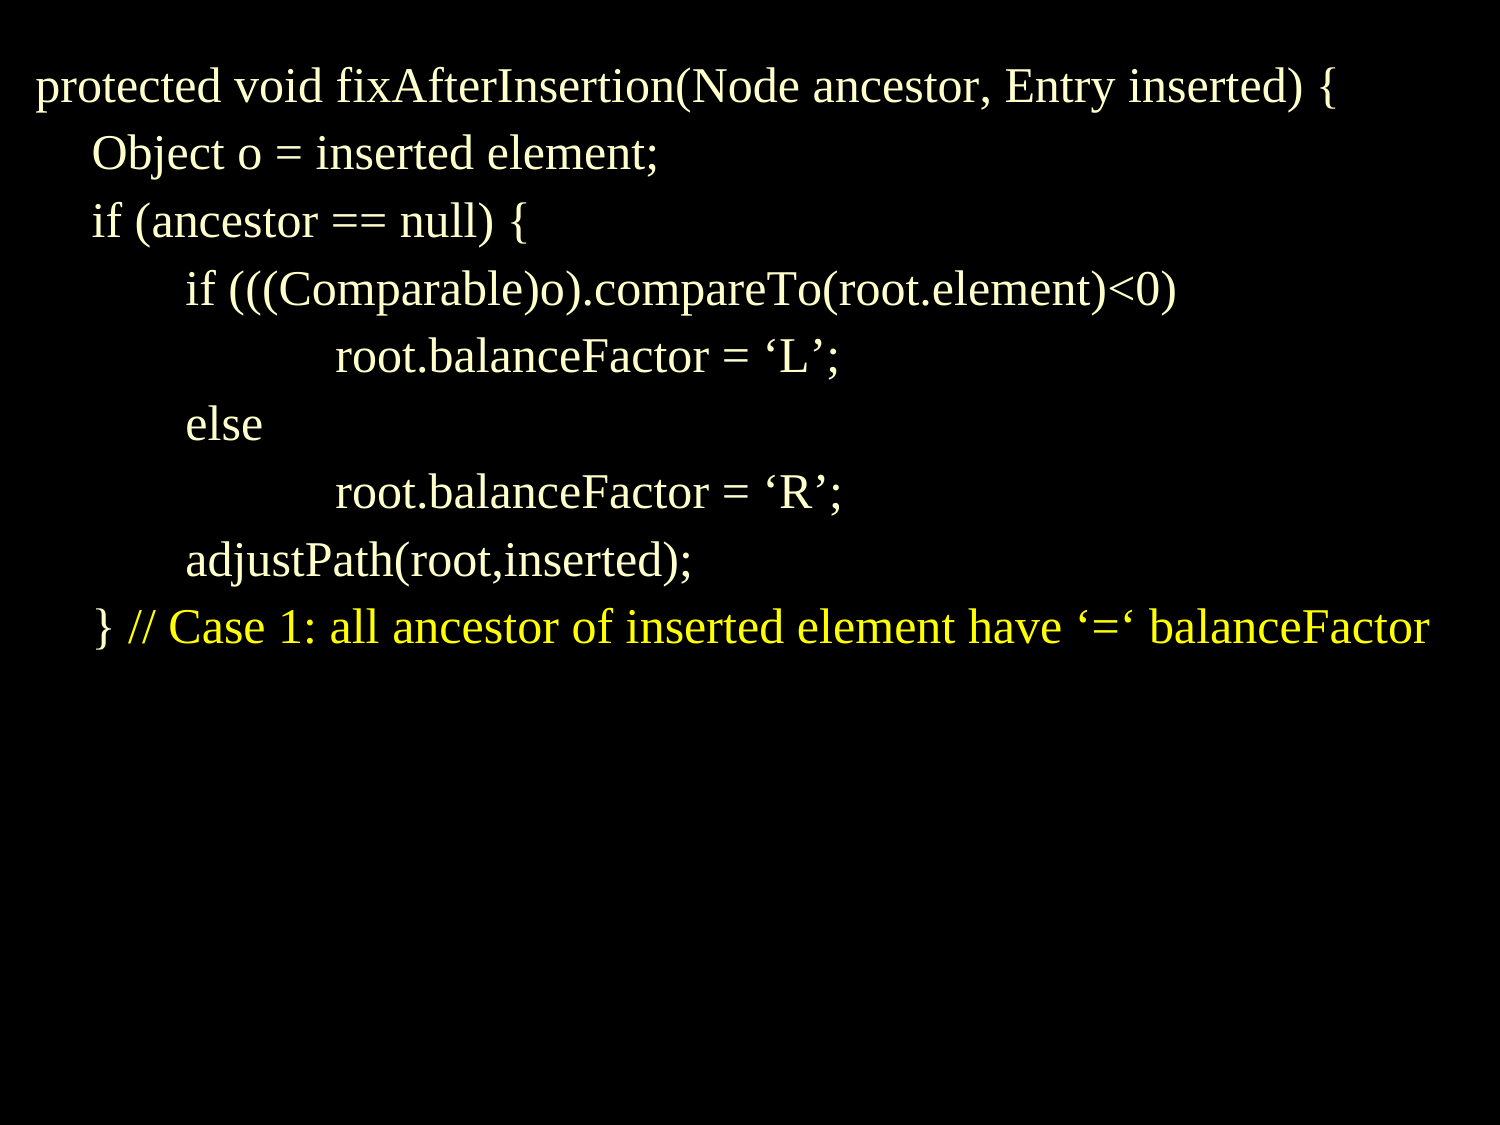

# protected void fixAfterInsertion(Node ancestor, Entry inserted) {
	Object o = inserted element;
	if (ancestor == null) {
		if (((Comparable)o).compareTo(root.element)<0)
			root.balanceFactor = ‘L’;
		else
			root.balanceFactor = ‘R’;
		adjustPath(root,inserted);
	} // Case 1: all ancestor of inserted element have ‘=‘ balanceFactor